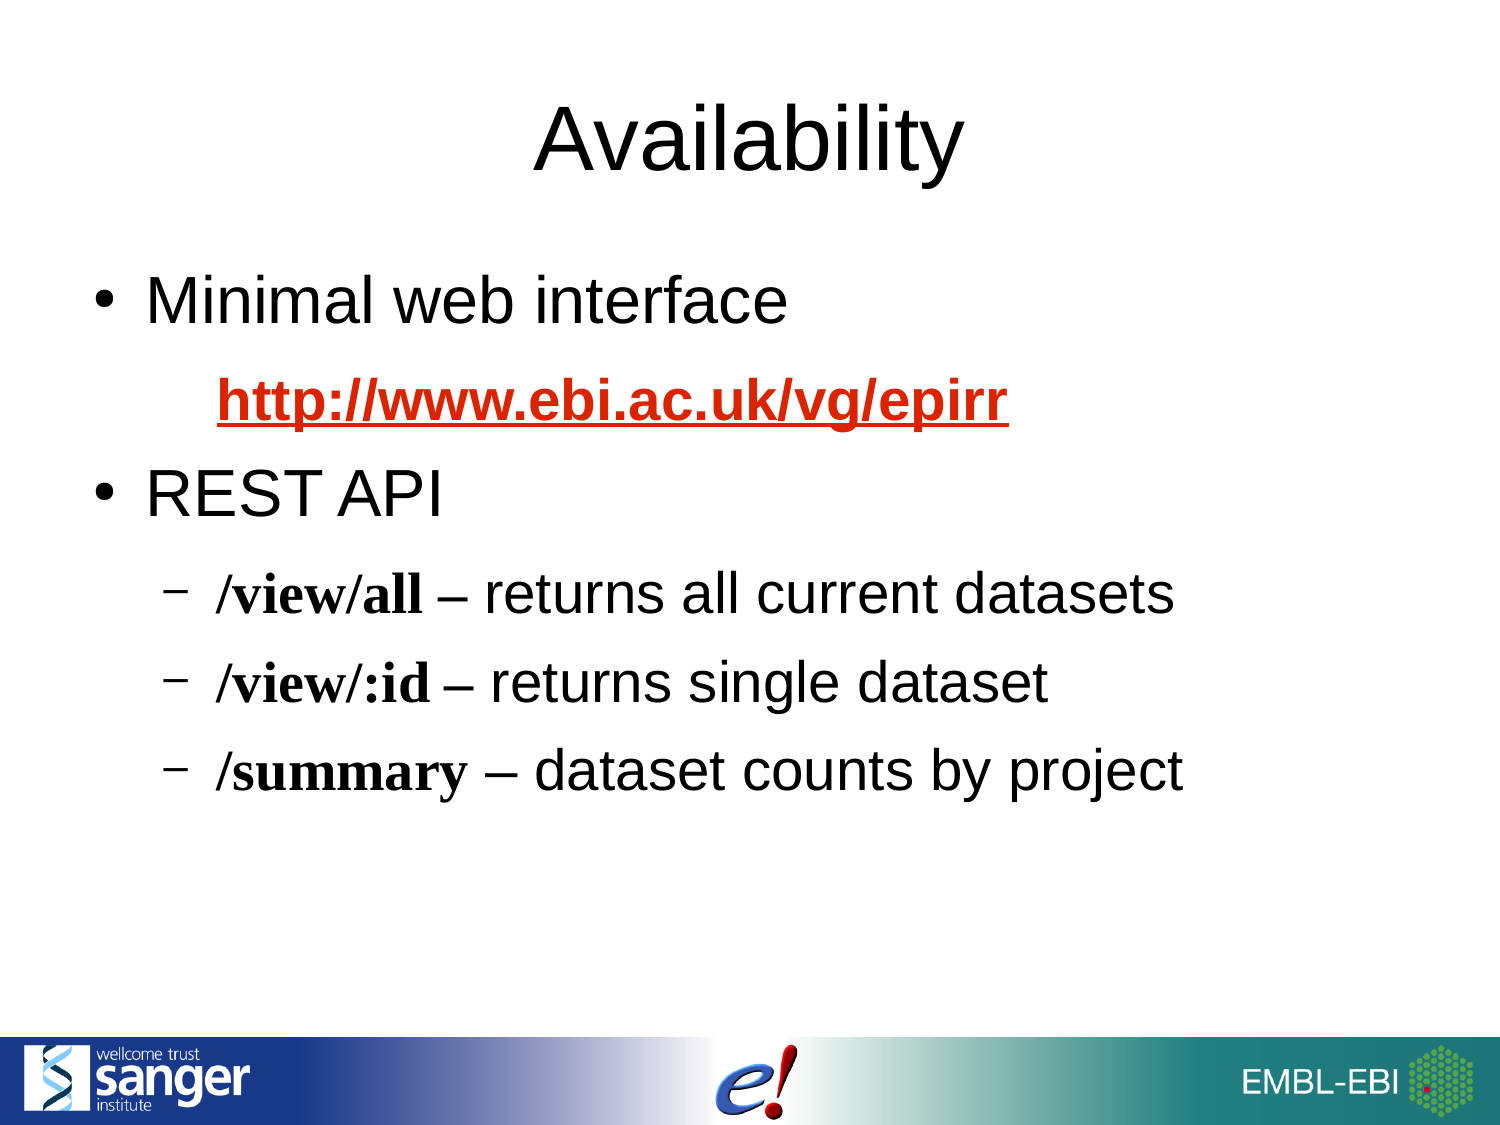

# Availability
Minimal web interface
http://www.ebi.ac.uk/vg/epirr
REST API
/view/all – returns all current datasets
/view/:id – returns single dataset
/summary – dataset counts by project